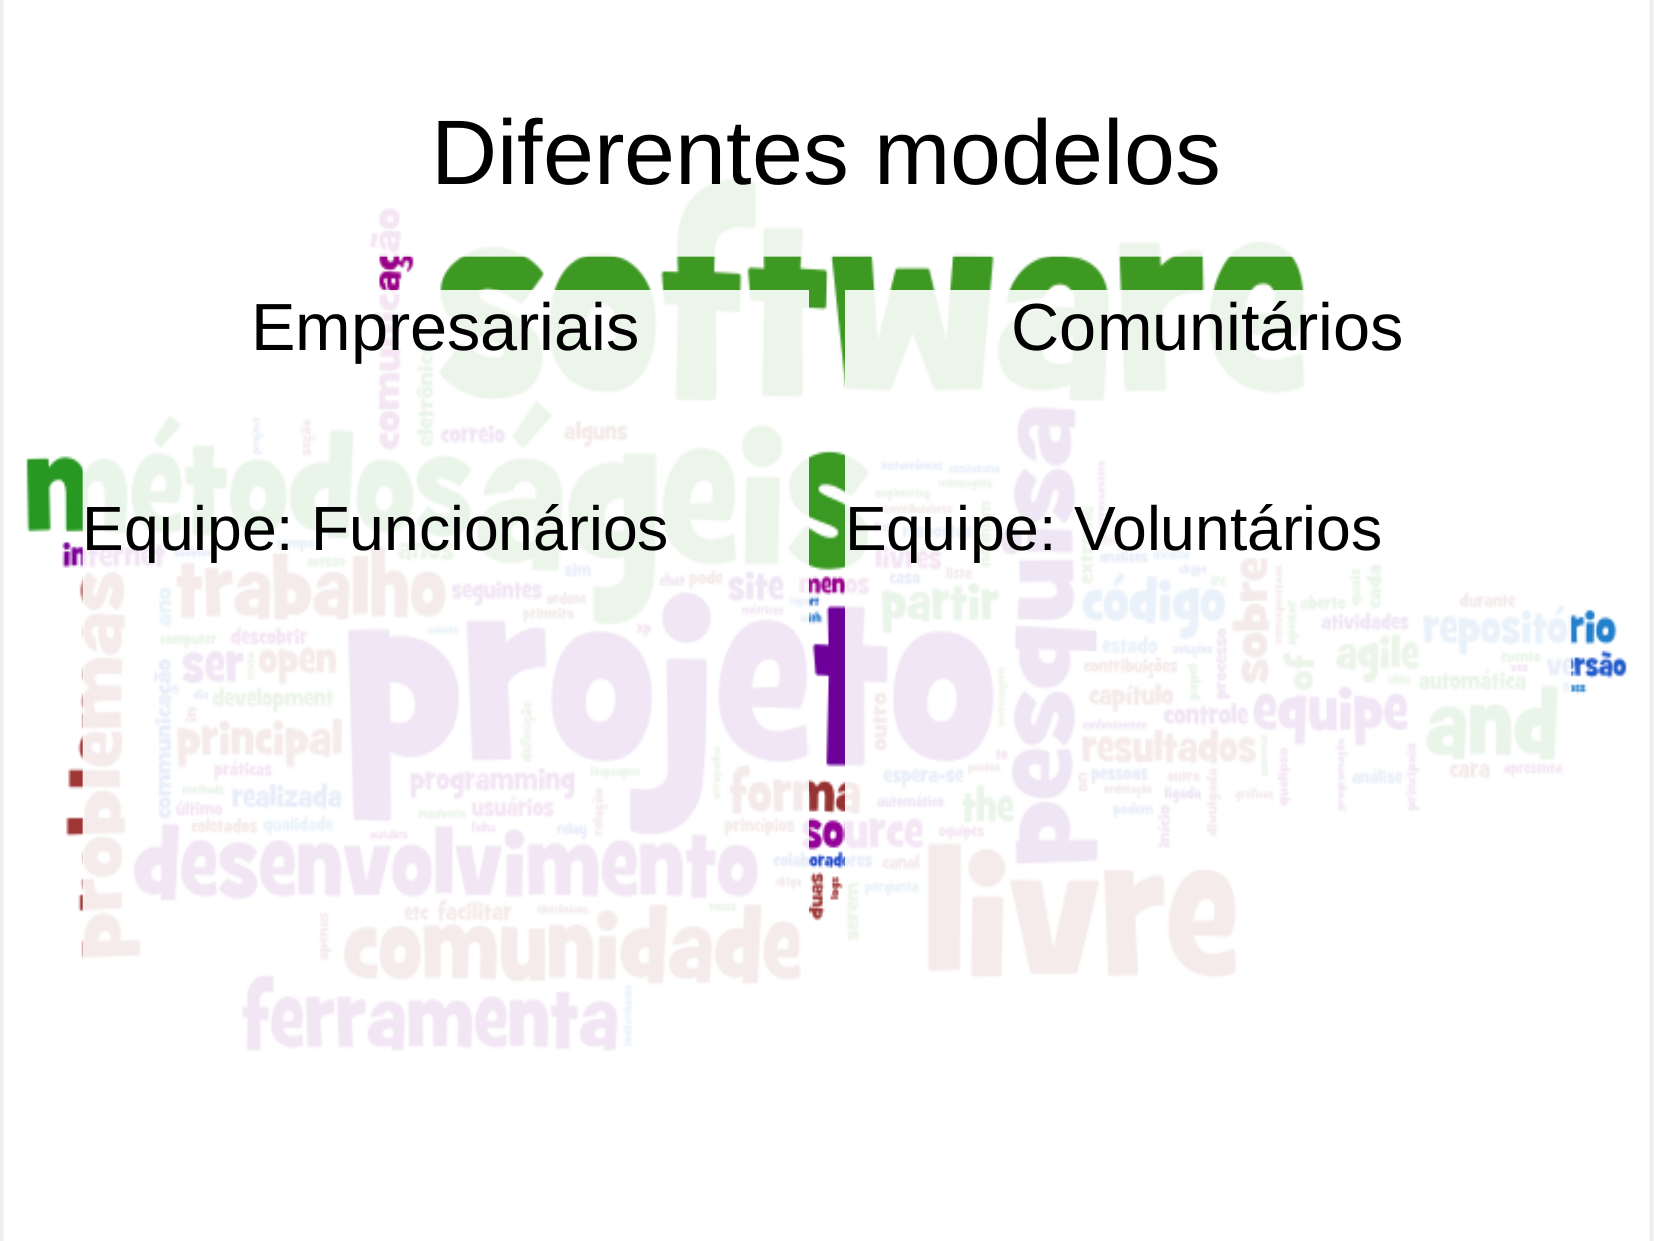

# Diferentes modelos
Empresariais
Equipe: Funcionários
Comunitários
Equipe: Voluntários